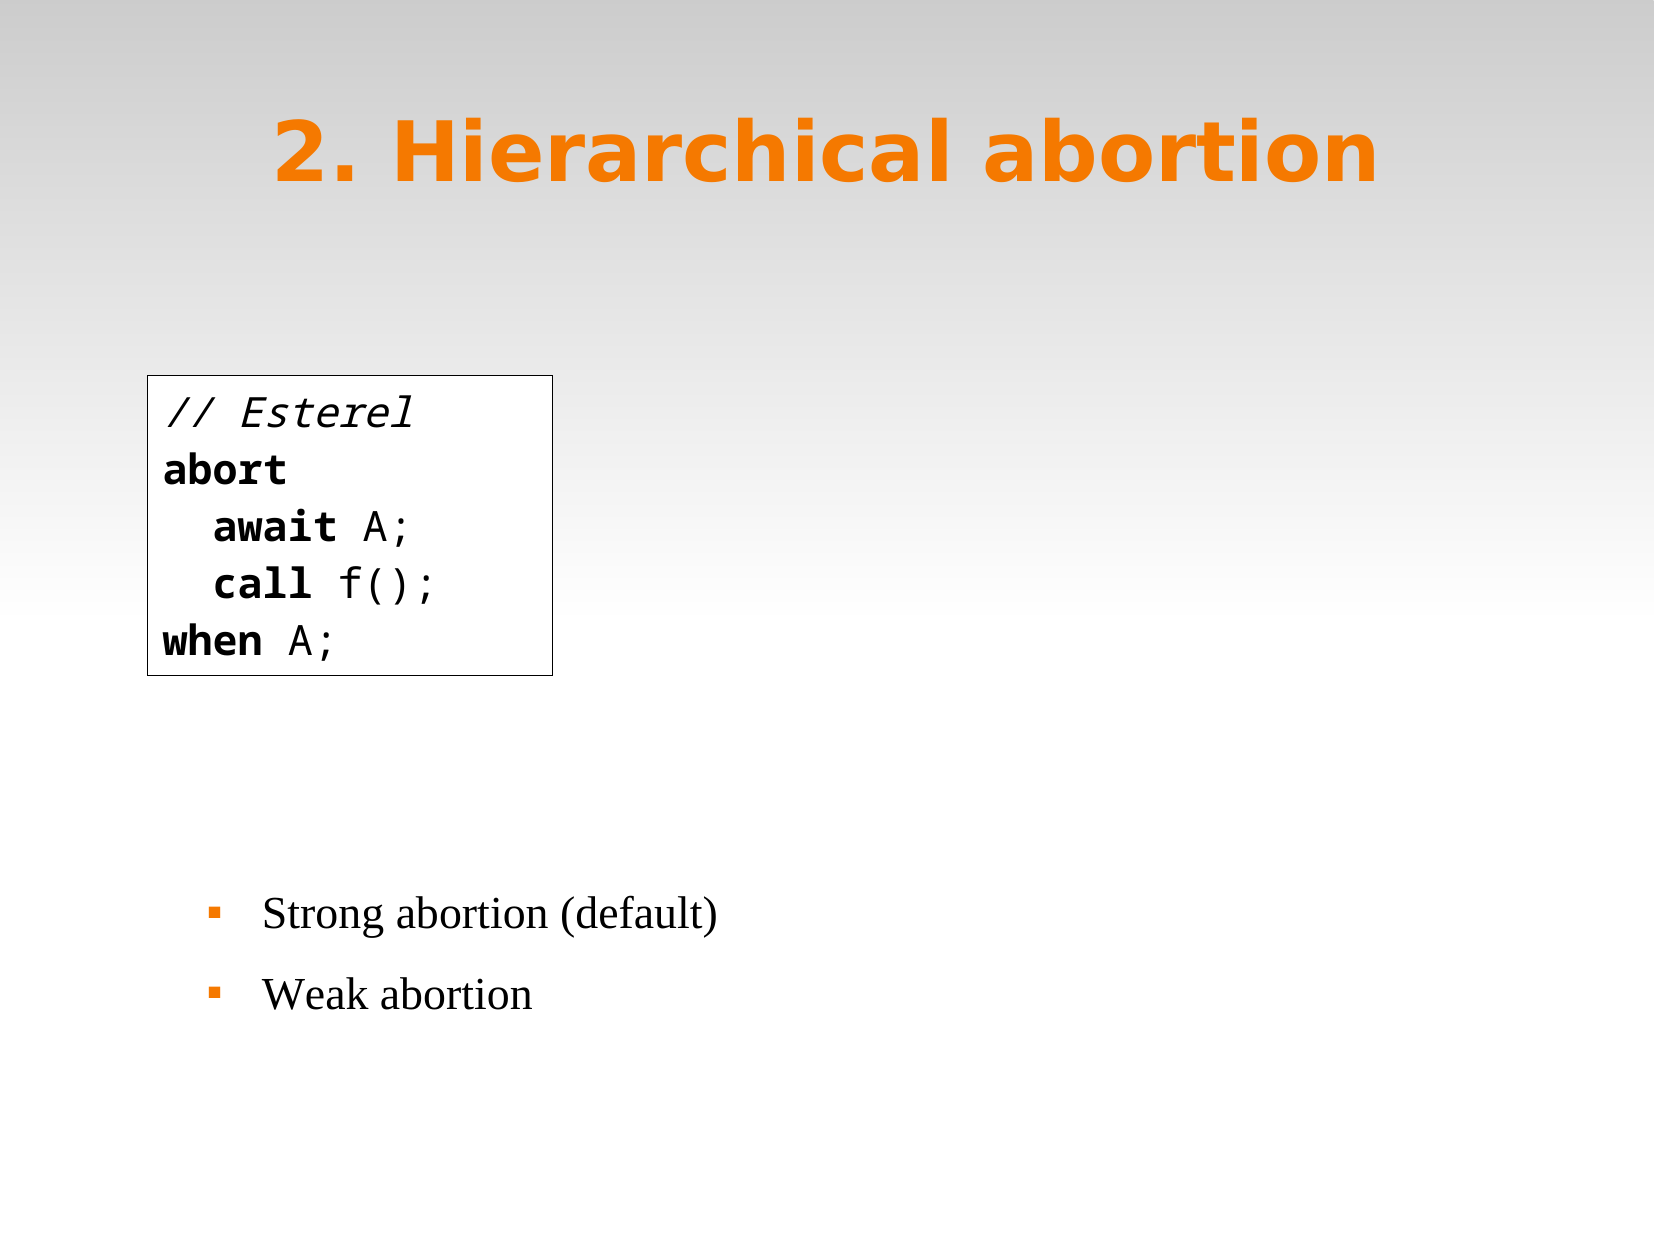

# 2. Hierarchical abortion
// Esterel
abort
 await A;
 call f();
when A;
Strong abortion (default)
Weak abortion